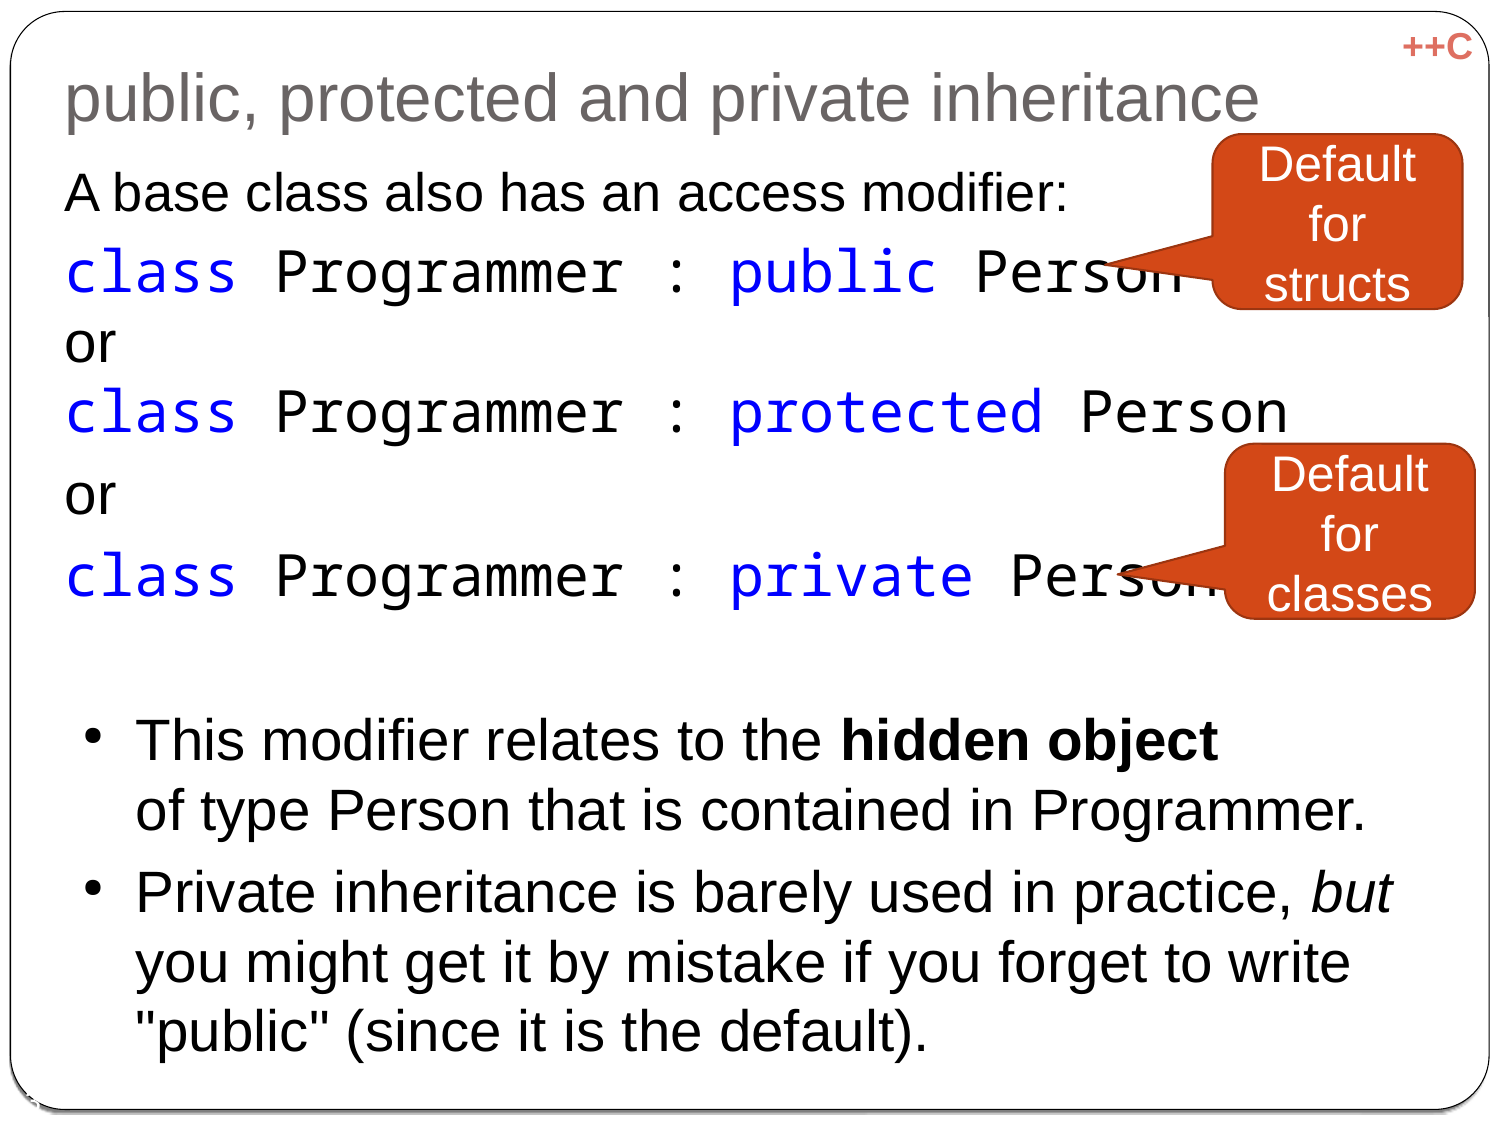

# public, protected and private inheritance
Default for structs
A base class also has an access modifier:
class Programmer : public Person
or
class Programmer : protected Person
or
class Programmer : private Person
This modifier relates to the hidden object
of type Person that is contained in Programmer.
Private inheritance is barely used in practice, but you might get it by mistake if you forget to write "public" (since it is the default).
Default for classes